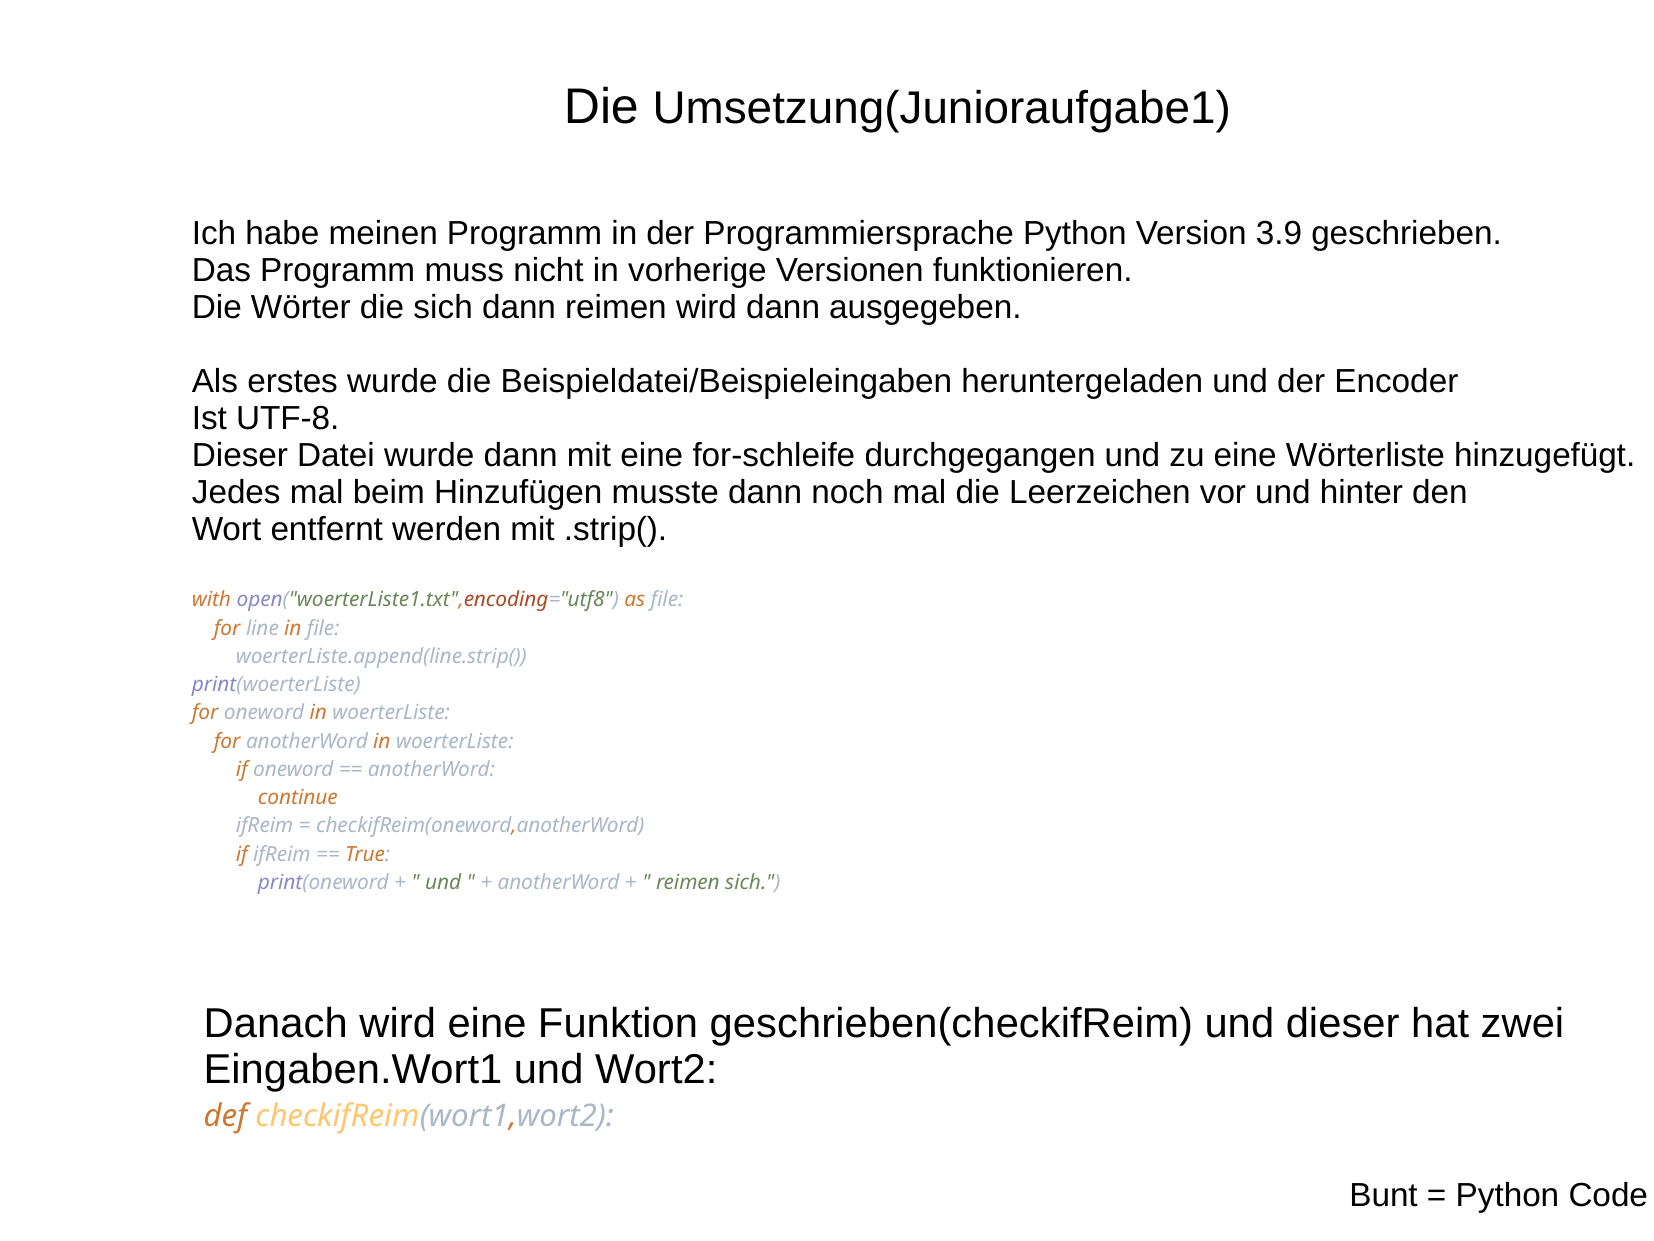

Die Umsetzung(Junioraufgabe1)
Ich habe meinen Programm in der Programmiersprache Python Version 3.9 geschrieben.
Das Programm muss nicht in vorherige Versionen funktionieren.
Die Wörter die sich dann reimen wird dann ausgegeben.
Als erstes wurde die Beispieldatei/Beispieleingaben heruntergeladen und der Encoder
Ist UTF-8.
Dieser Datei wurde dann mit eine for-schleife durchgegangen und zu eine Wörterliste hinzugefügt.
Jedes mal beim Hinzufügen musste dann noch mal die Leerzeichen vor und hinter den
Wort entfernt werden mit .strip().
with open("woerterListe1.txt",encoding="utf8") as file:
 for line in file:
 woerterListe.append(line.strip())
print(woerterListe)
for oneword in woerterListe:
 for anotherWord in woerterListe:
 if oneword == anotherWord:
 continue
 ifReim = checkifReim(oneword,anotherWord)
 if ifReim == True:
 print(oneword + " und " + anotherWord + " reimen sich.")
Danach wird eine Funktion geschrieben(checkifReim) und dieser hat zwei
Eingaben.Wort1 und Wort2:
def checkifReim(wort1,wort2):
Bunt = Python Code